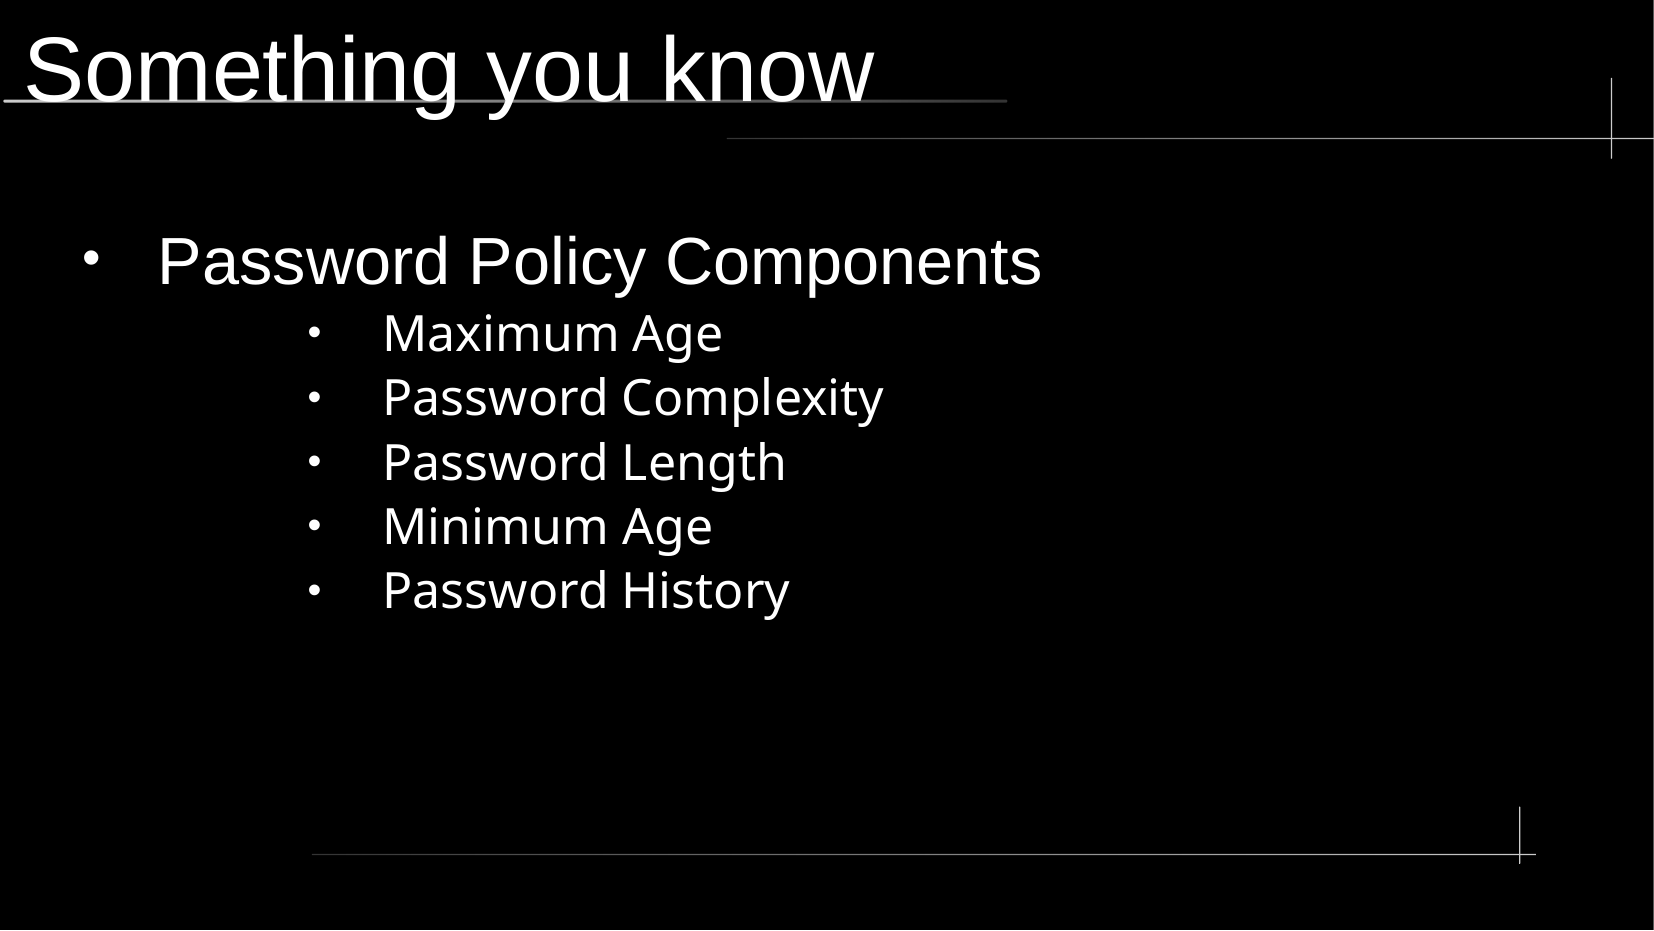

# Something you know
Password Policy Components
Maximum Age
Password Complexity
Password Length
Minimum Age
Password History